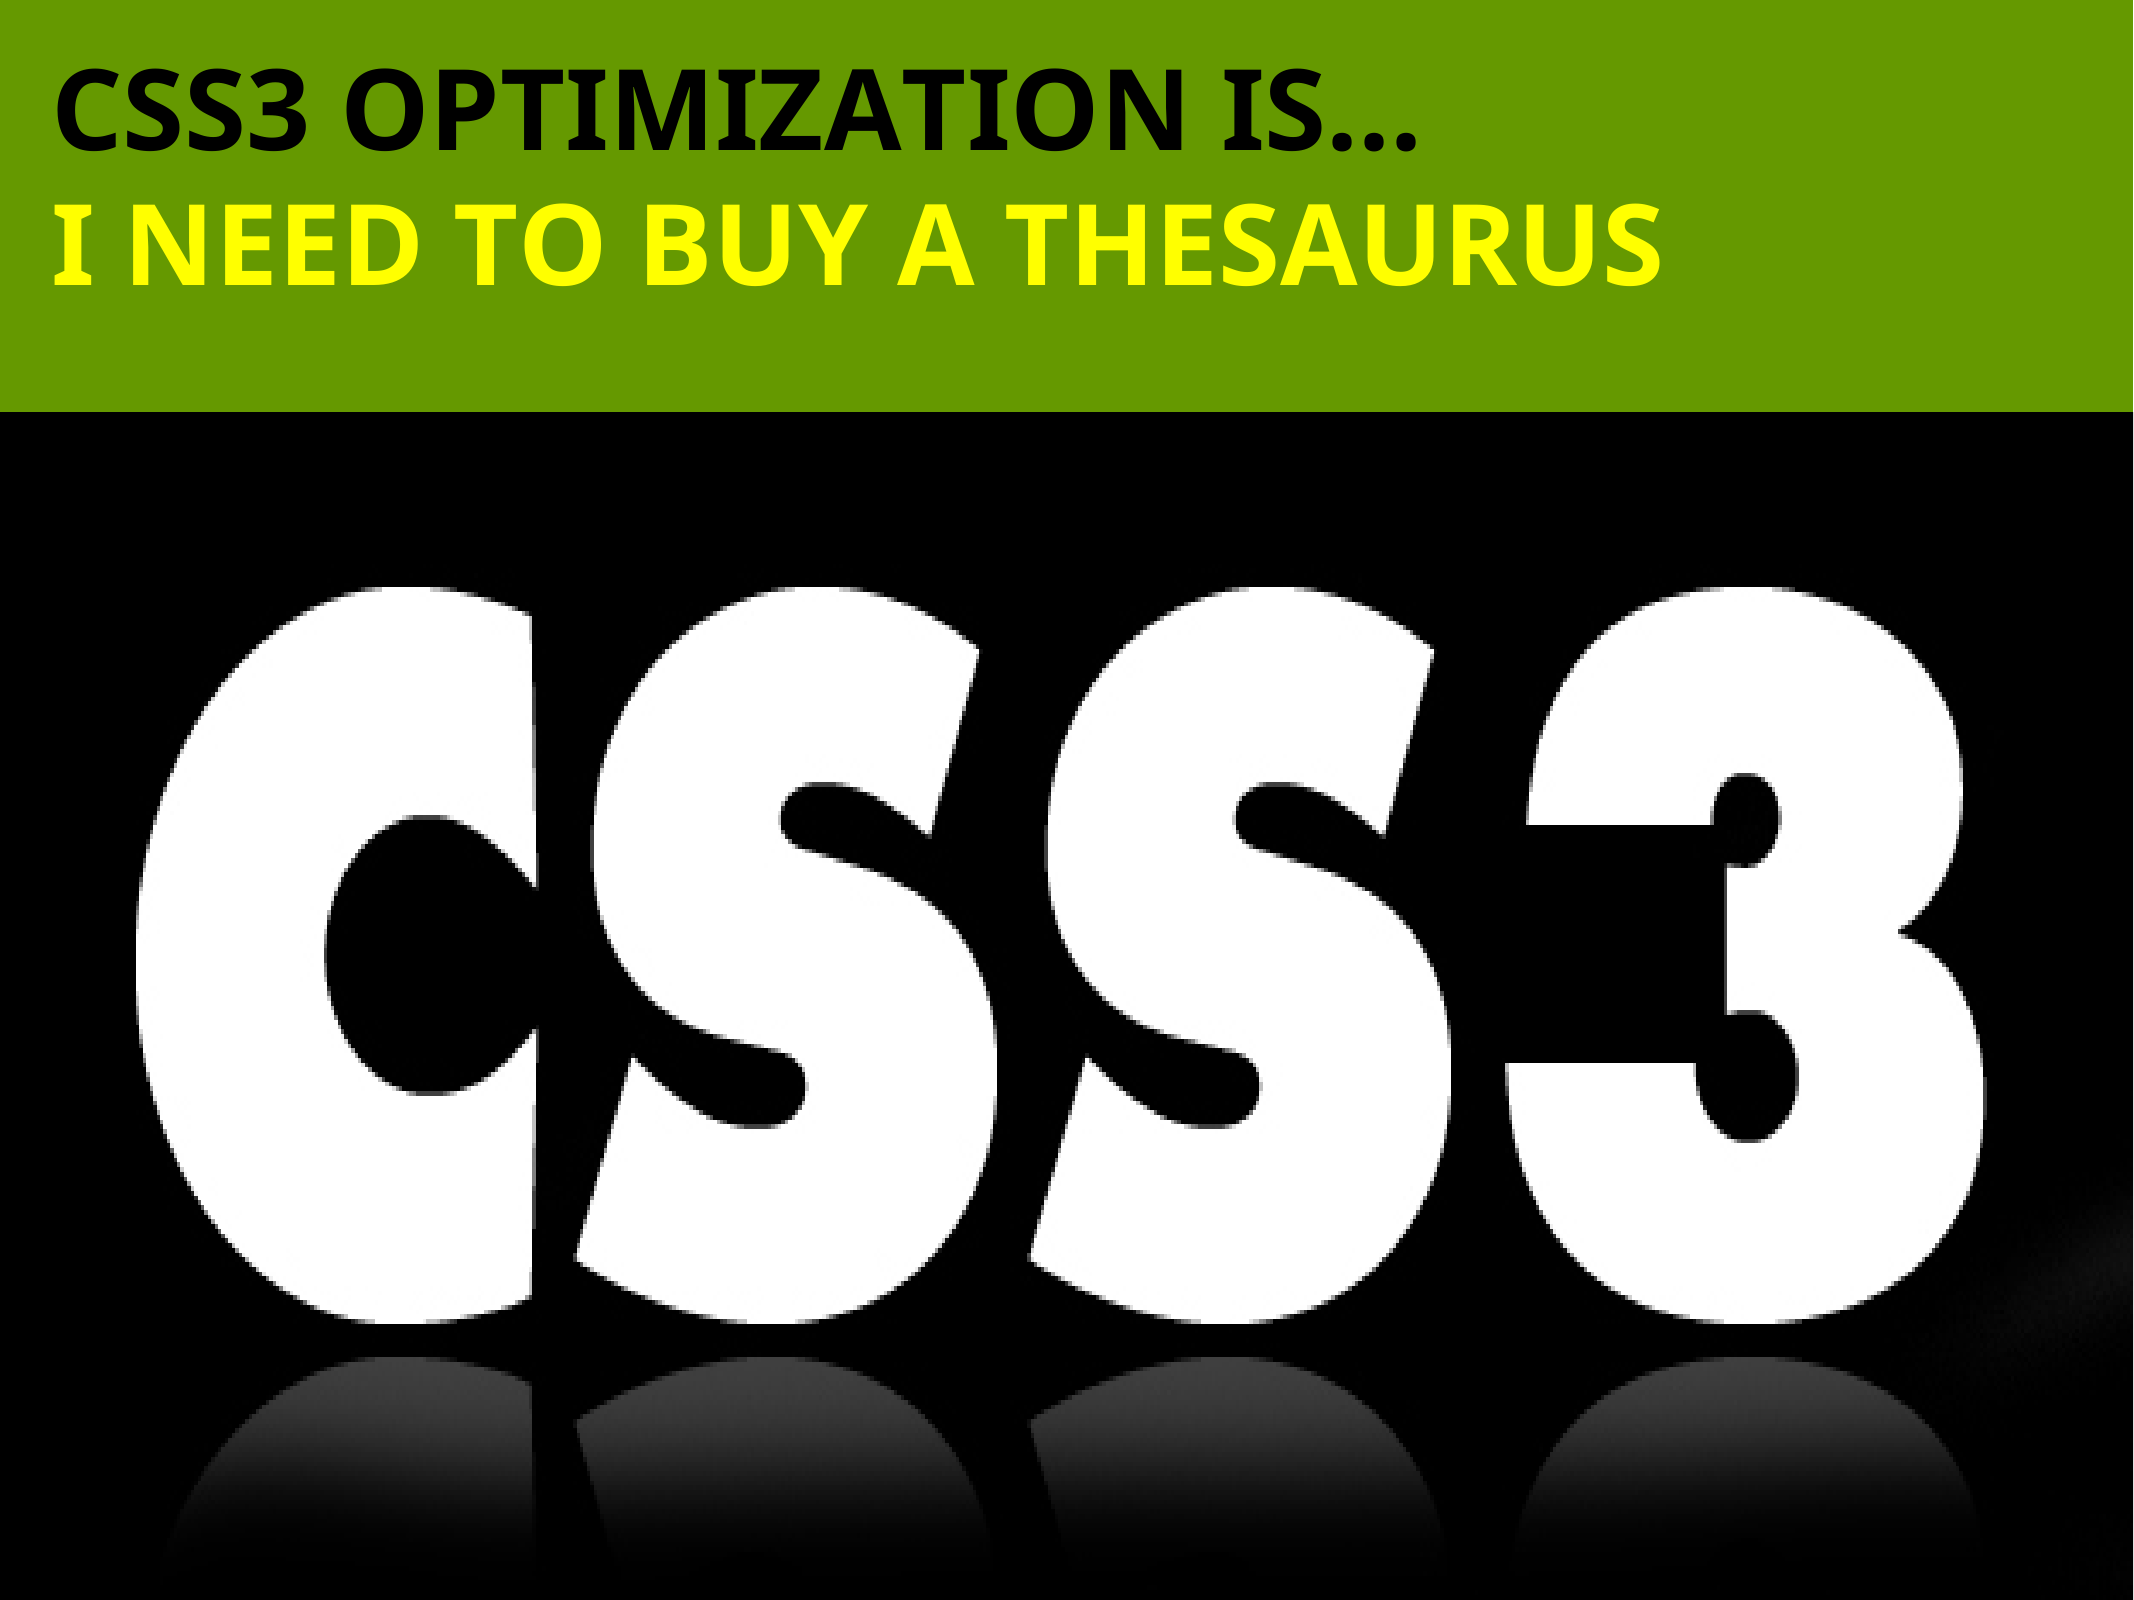

CSS3 OPTIMIZATION IS...
I NEED TO BUY A THESAURUS